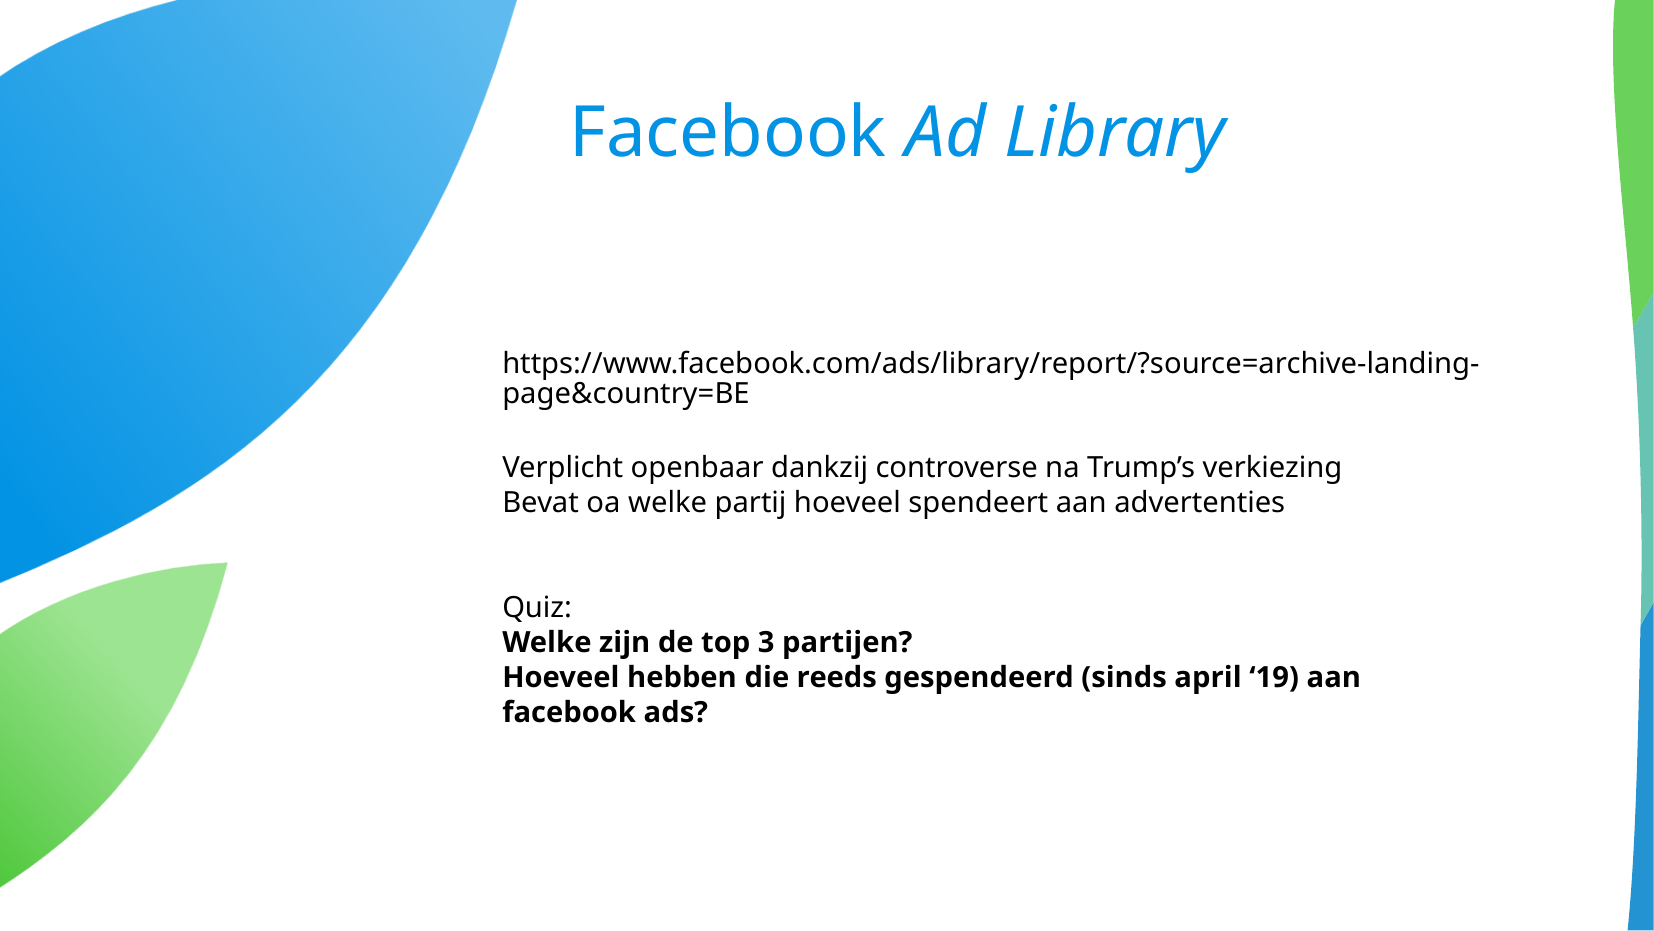

Facebook Ad Library
https://www.facebook.com/ads/library/report/?source=archive-landing-page&country=BE
Verplicht openbaar dankzij controverse na Trump’s verkiezing
Bevat oa welke partij hoeveel spendeert aan advertenties
Quiz:
Welke zijn de top 3 partijen?
Hoeveel hebben die reeds gespendeerd (sinds april ‘19) aan facebook ads?